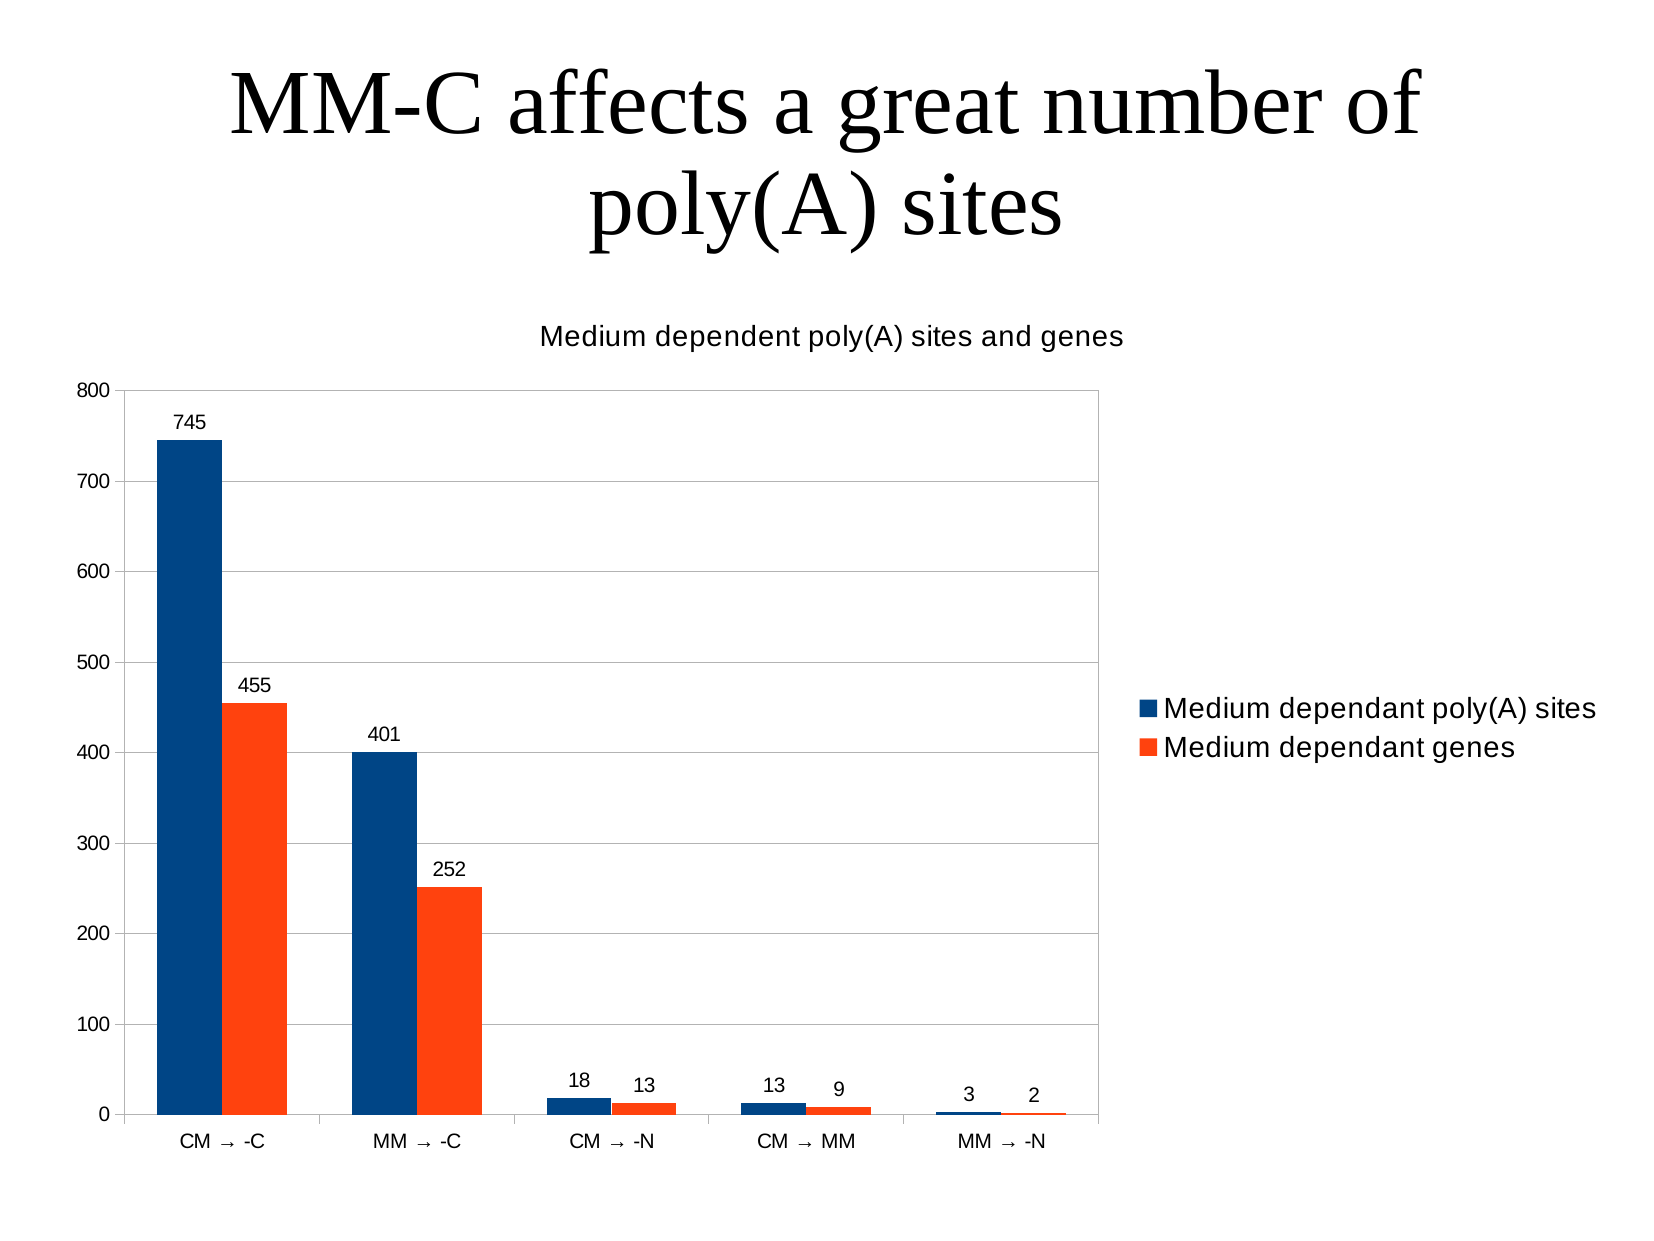

# MM-C affects a great number of poly(A) sites
### Chart: Medium dependent poly(A) sites and genes
| Category | Medium dependant poly(A) sites | Medium dependant genes |
|---|---|---|
| CM → -C | 745.0 | 455.0 |
| MM → -C | 401.0 | 252.0 |
| CM → -N | 18.0 | 13.0 |
| CM → MM | 13.0 | 9.0 |
| MM → -N | 3.0 | 2.0 |